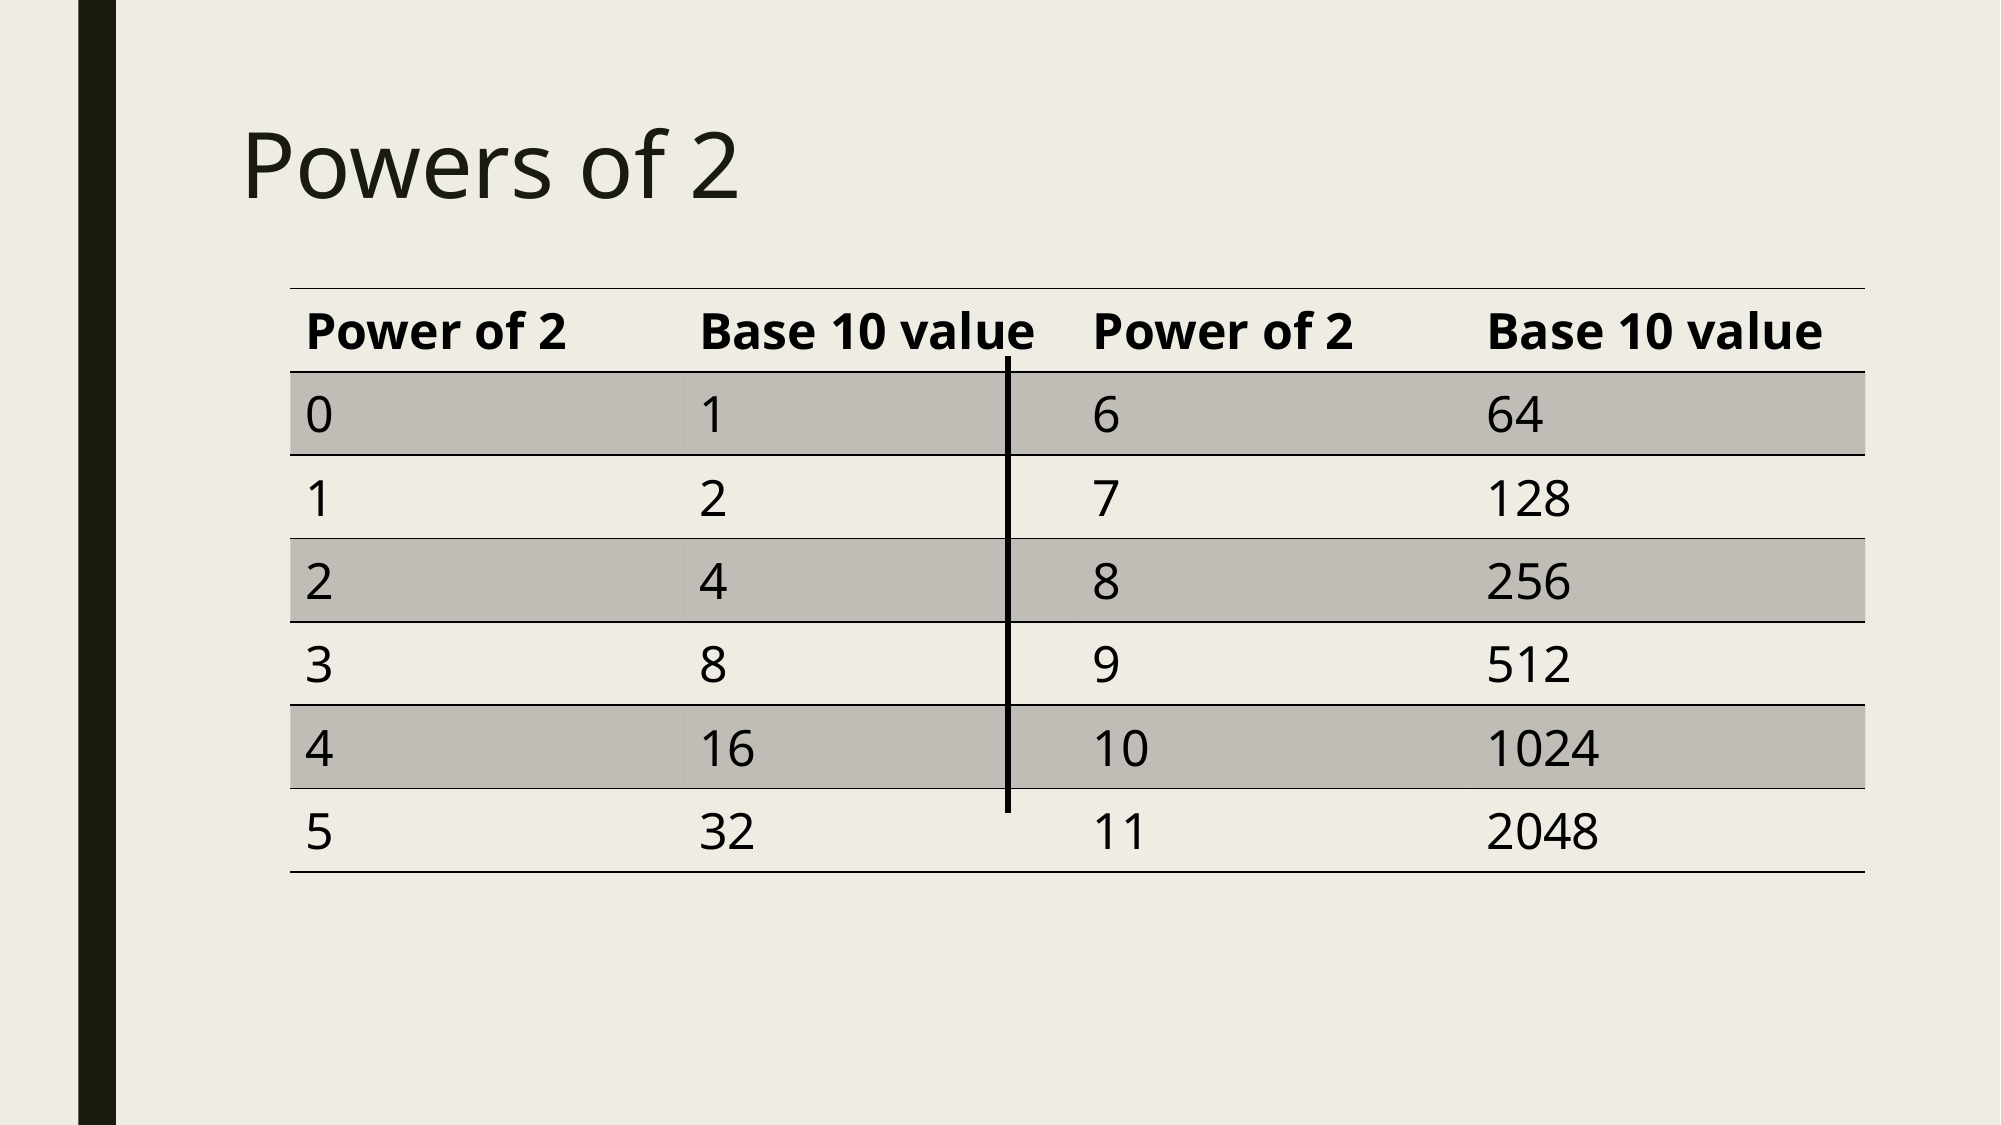

# Powers of 2
| Power of 2 | Base 10 value | Power of 2 | Base 10 value |
| --- | --- | --- | --- |
| 0 | 1 | 6 | 64 |
| 1 | 2 | 7 | 128 |
| 2 | 4 | 8 | 256 |
| 3 | 8 | 9 | 512 |
| 4 | 16 | 10 | 1024 |
| 5 | 32 | 11 | 2048 |